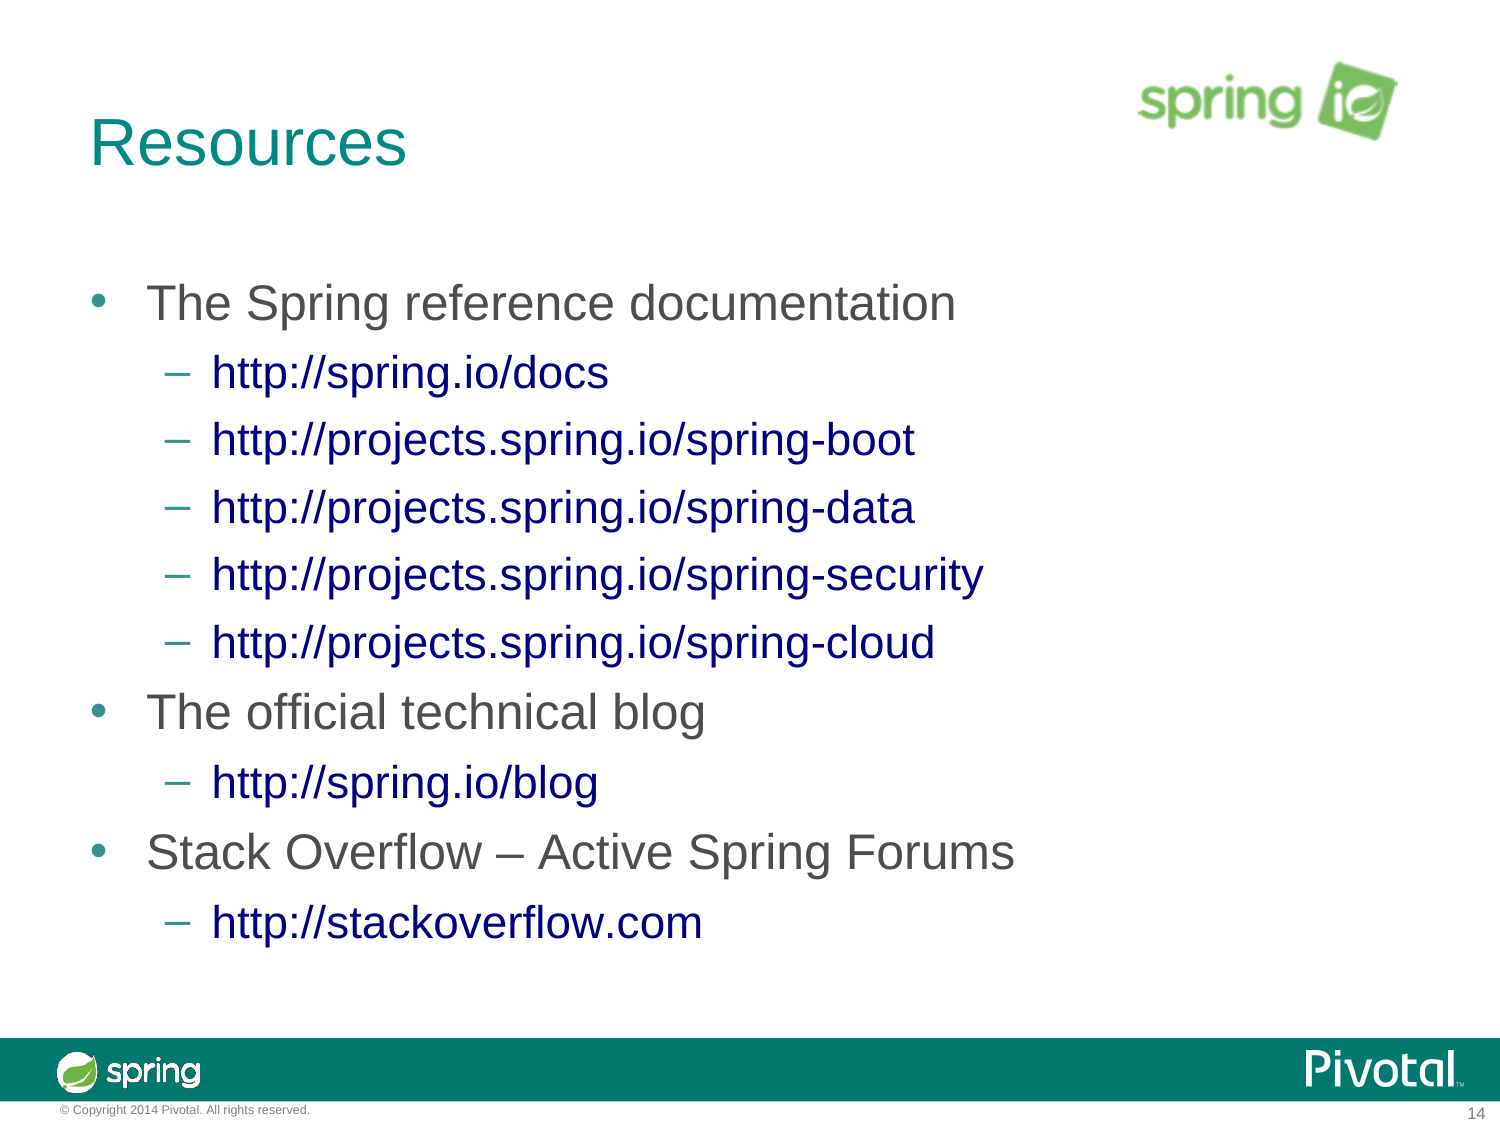

# Resources
The Spring reference documentation
http://spring.io/docs
http://projects.spring.io/spring-boot
http://projects.spring.io/spring-data
http://projects.spring.io/spring-security
http://projects.spring.io/spring-cloud
The official technical blog
http://spring.io/blog
Stack Overflow – Active Spring Forums
http://stackoverflow.com